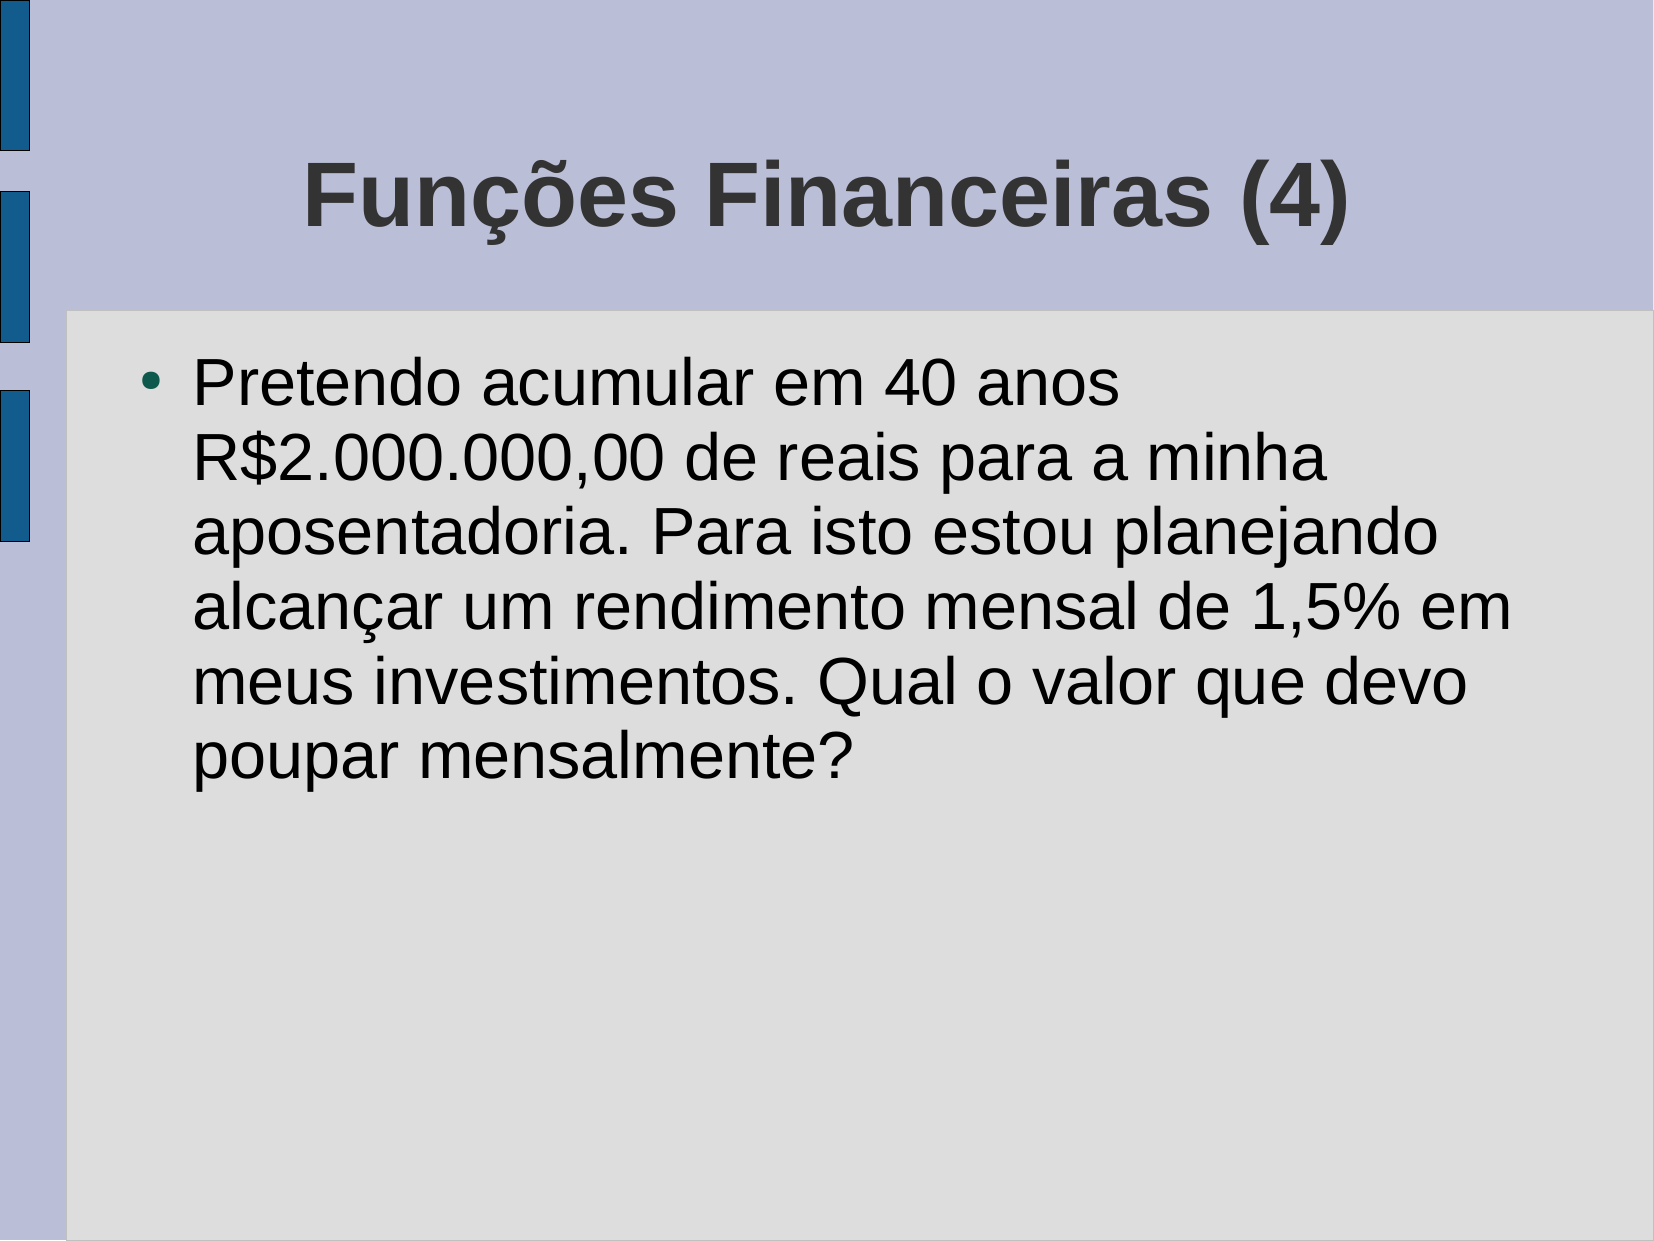

# Funções Financeiras (4)
Pretendo acumular em 40 anos R$2.000.000,00 de reais para a minha aposentadoria. Para isto estou planejando alcançar um rendimento mensal de 1,5% em meus investimentos. Qual o valor que devo poupar mensalmente?